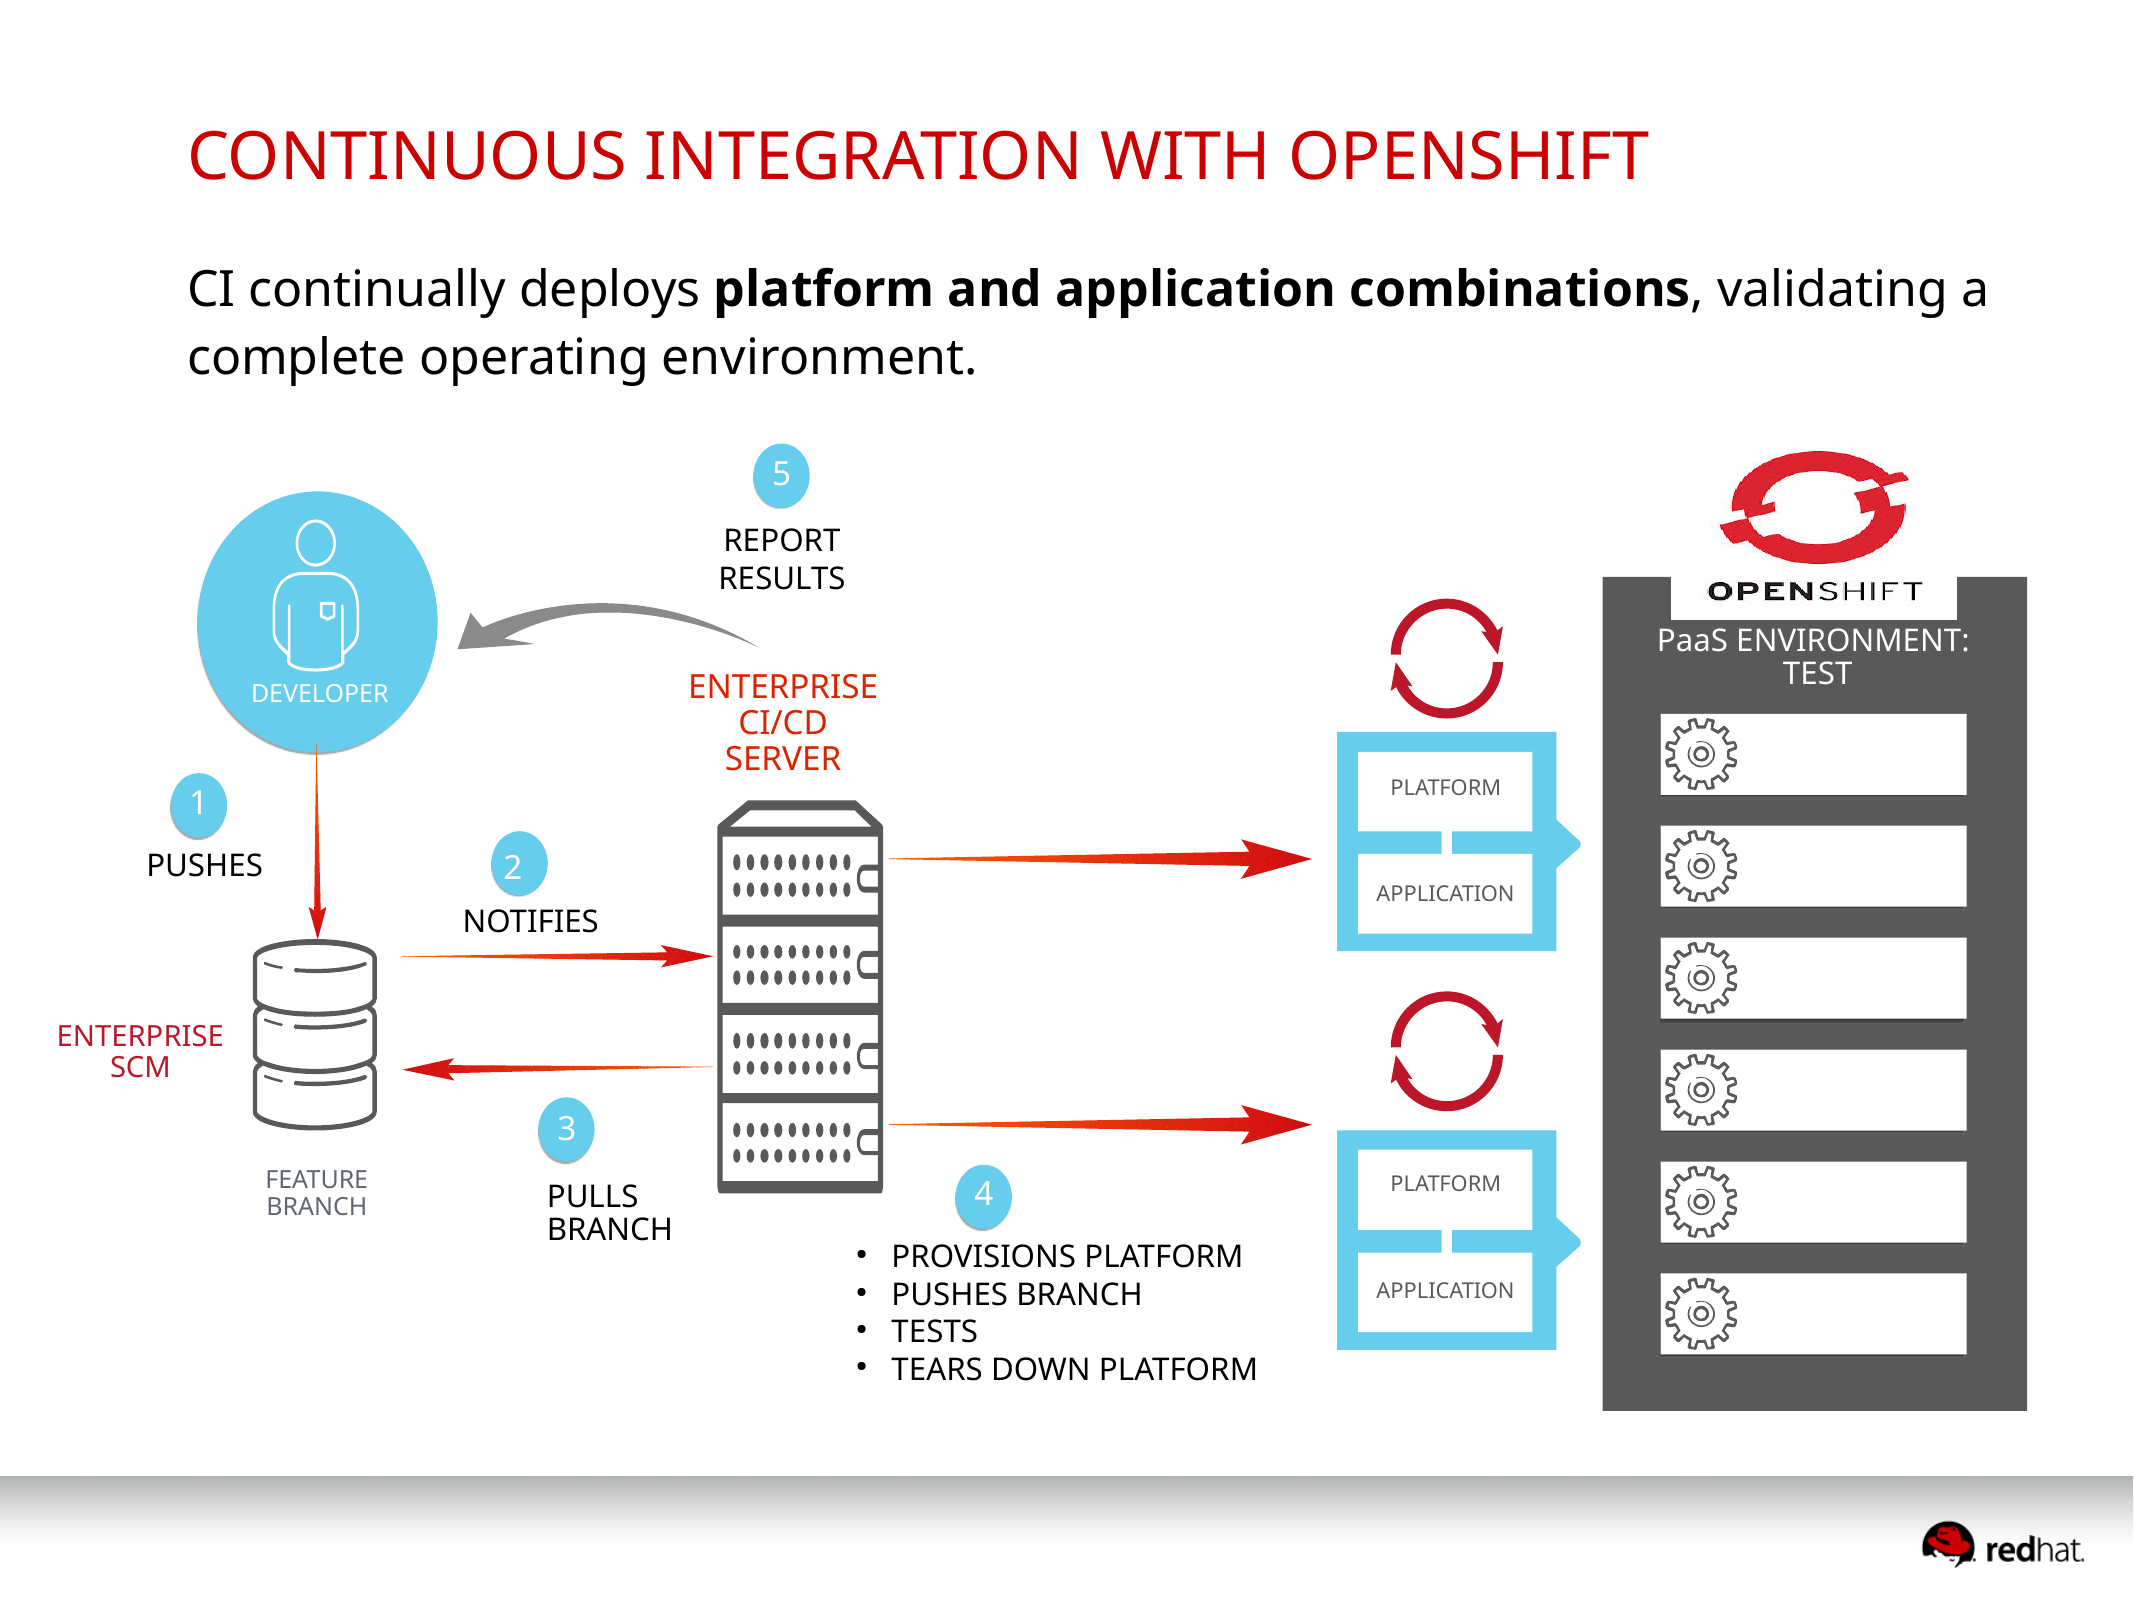

Continuous Integration with OpenShift
# CI continually deploys platform and application combinations, validating a complete operating environment.
5
REPORT
RESULTS
PaaS ENVIRONMENT:
TEST
ENTERPRISE
CI/CD
SERVER
DEVELOPER
PLATFORM
1
PUSHES
2
APPLICATION
NOTIFIES
ENTERPRISE
SCM
3
FEATURE
BRANCH
4
PLATFORM
PULLS
BRANCH
PROVISIONS PLATFORM
PUSHES BRANCH
TESTS
TEARS DOWN PLATFORM
APPLICATION